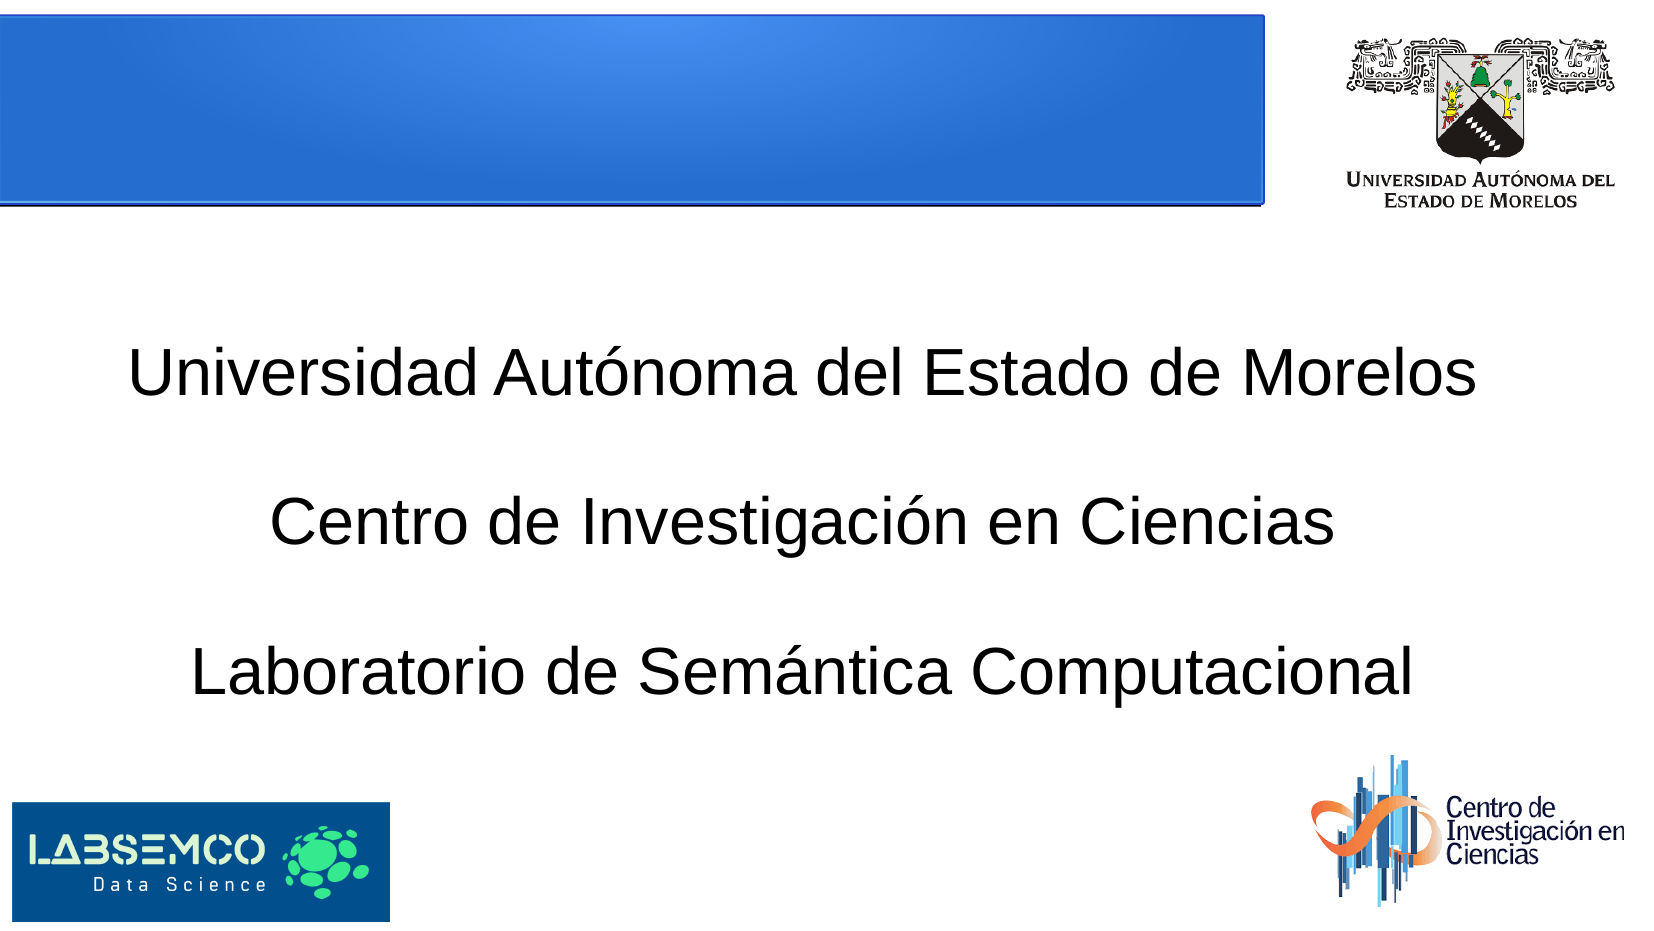

#
Universidad Autónoma del Estado de Morelos
Centro de Investigación en Ciencias
Laboratorio de Semántica Computacional